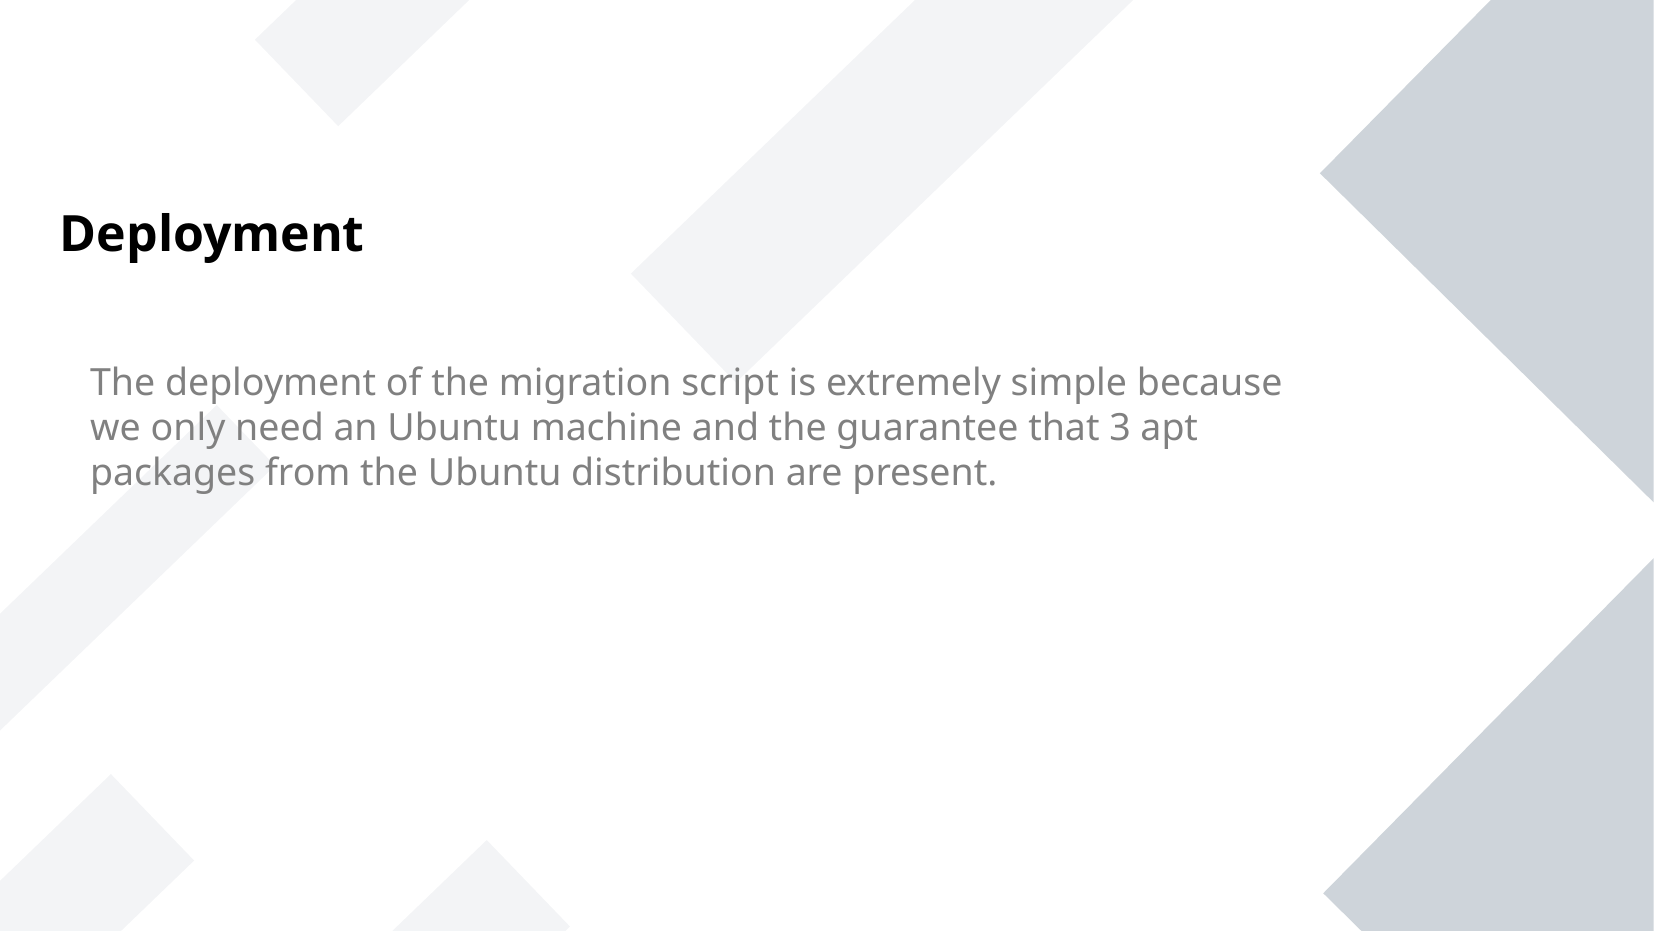

Deployment
The deployment of the migration script is extremely simple because we only need an Ubuntu machine and the guarantee that 3 apt packages from the Ubuntu distribution are present.